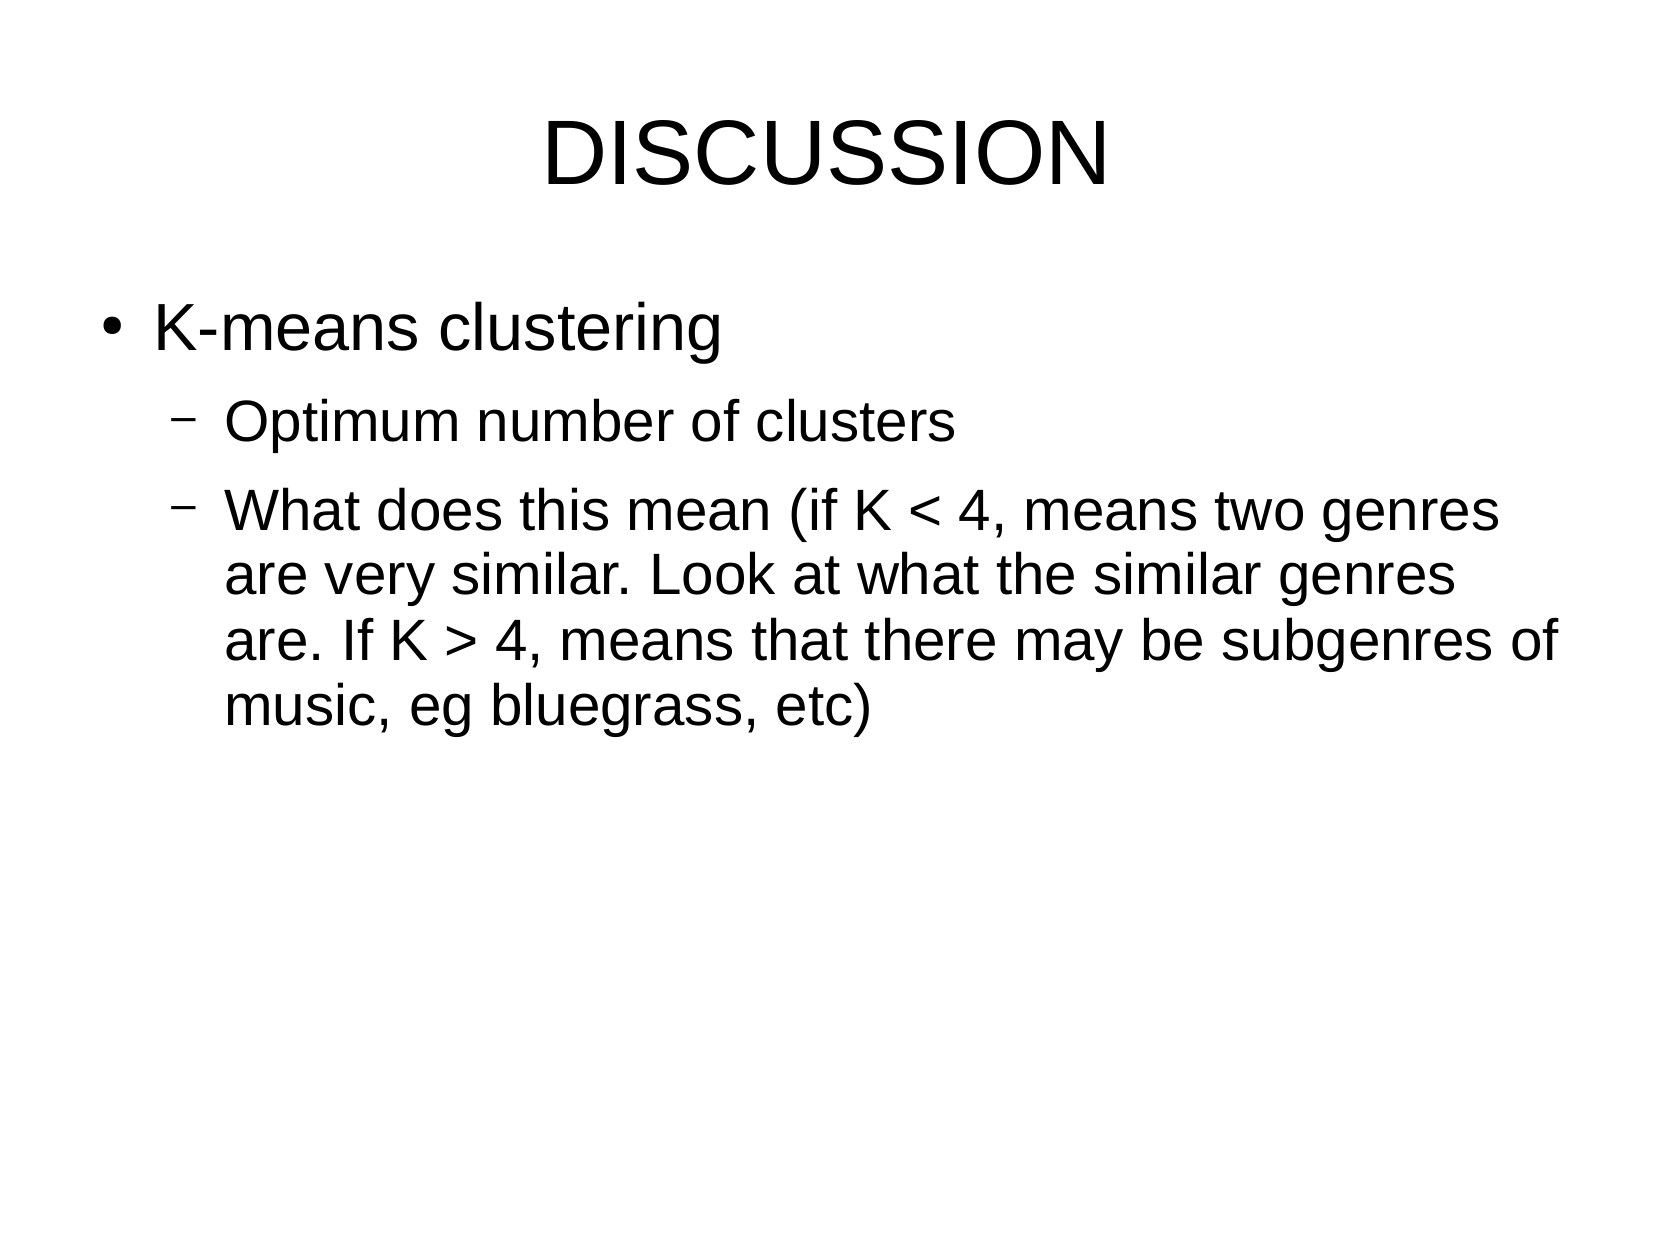

# DISCUSSION
K-means clustering
Optimum number of clusters
What does this mean (if K < 4, means two genres are very similar. Look at what the similar genres are. If K > 4, means that there may be subgenres of music, eg bluegrass, etc)